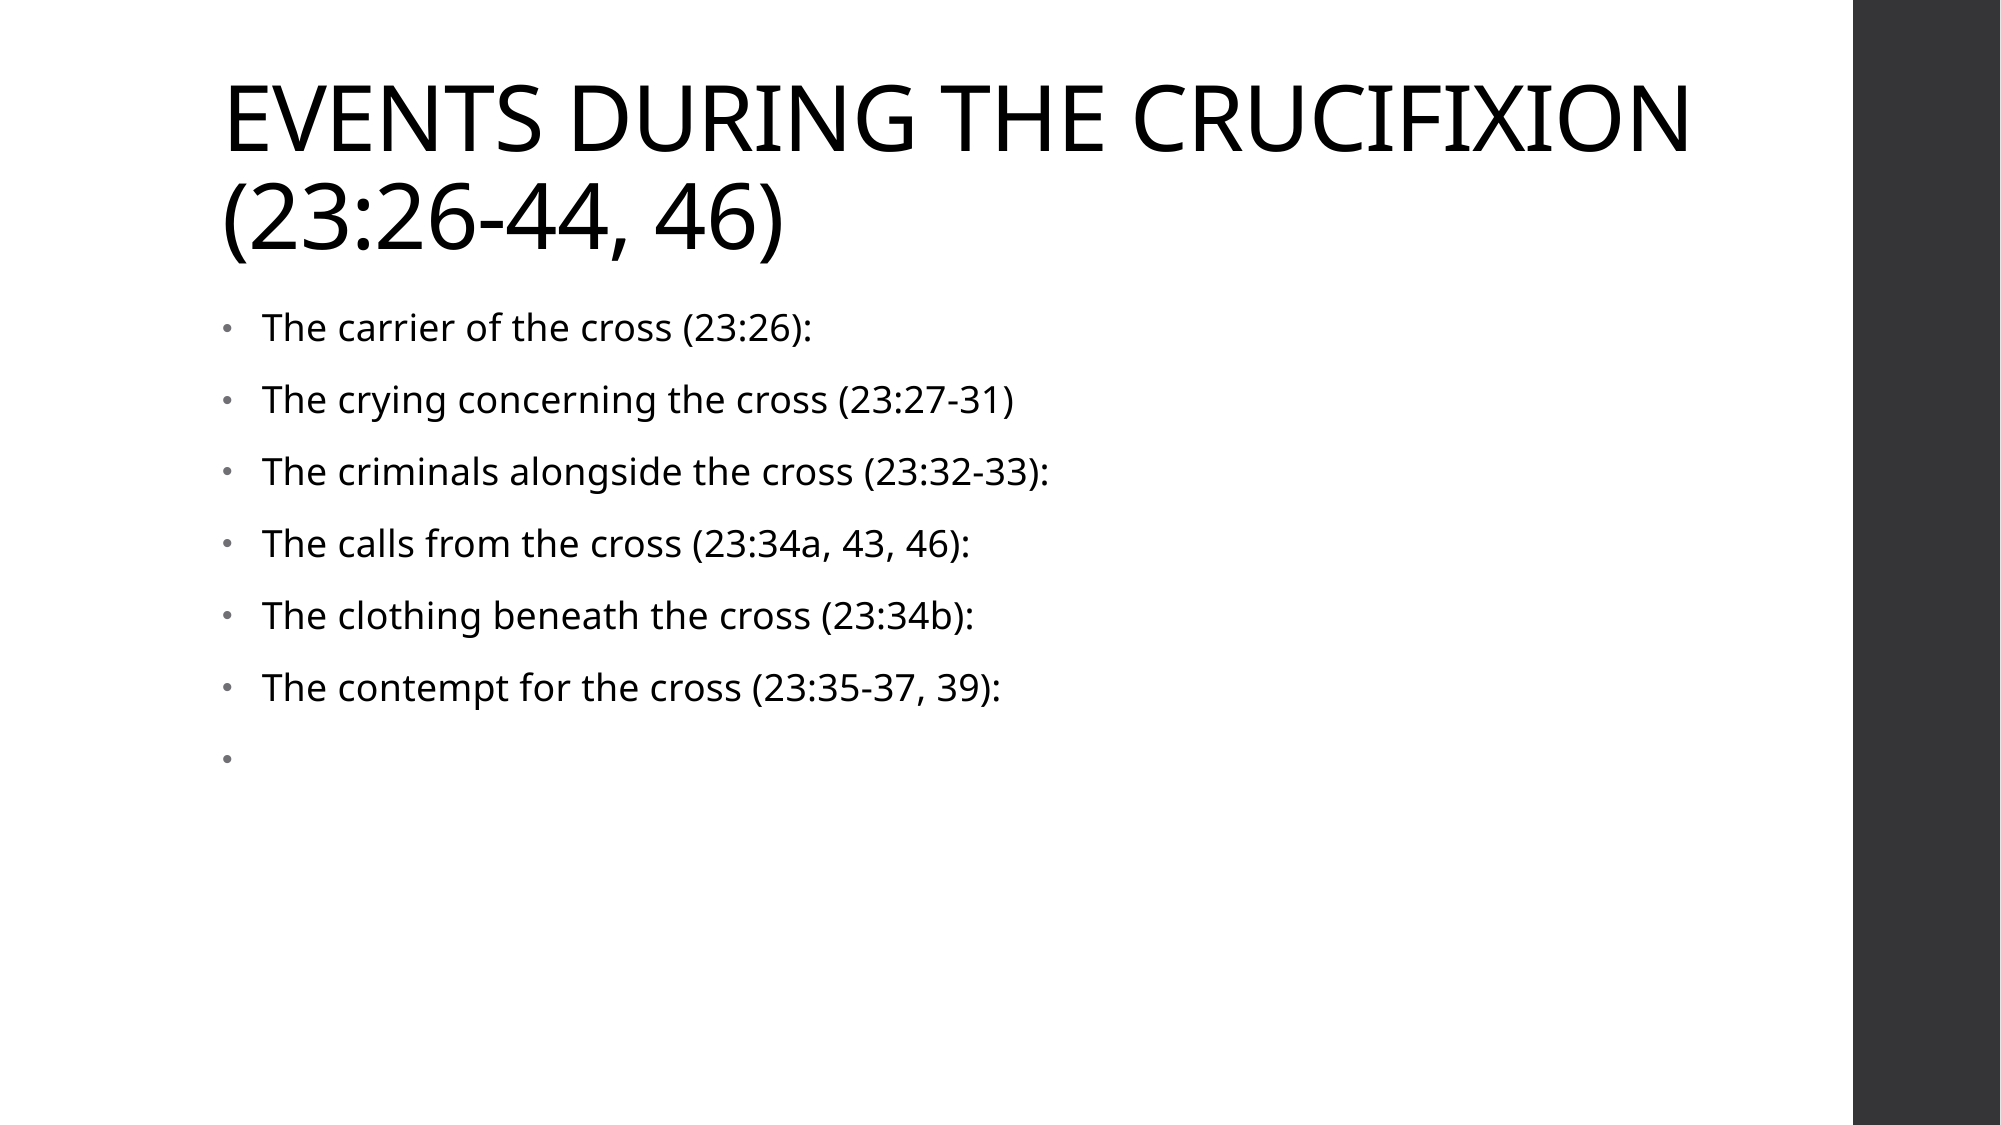

# EVENTS DURING THE CRUCIFIXION (23:26-44, 46)
 The carrier of the cross (23:26):
 The crying concerning the cross (23:27-31)
 The criminals alongside the cross (23:32-33):
 The calls from the cross (23:34a, 43, 46):
 The clothing beneath the cross (23:34b):
 The contempt for the cross (23:35-37, 39):